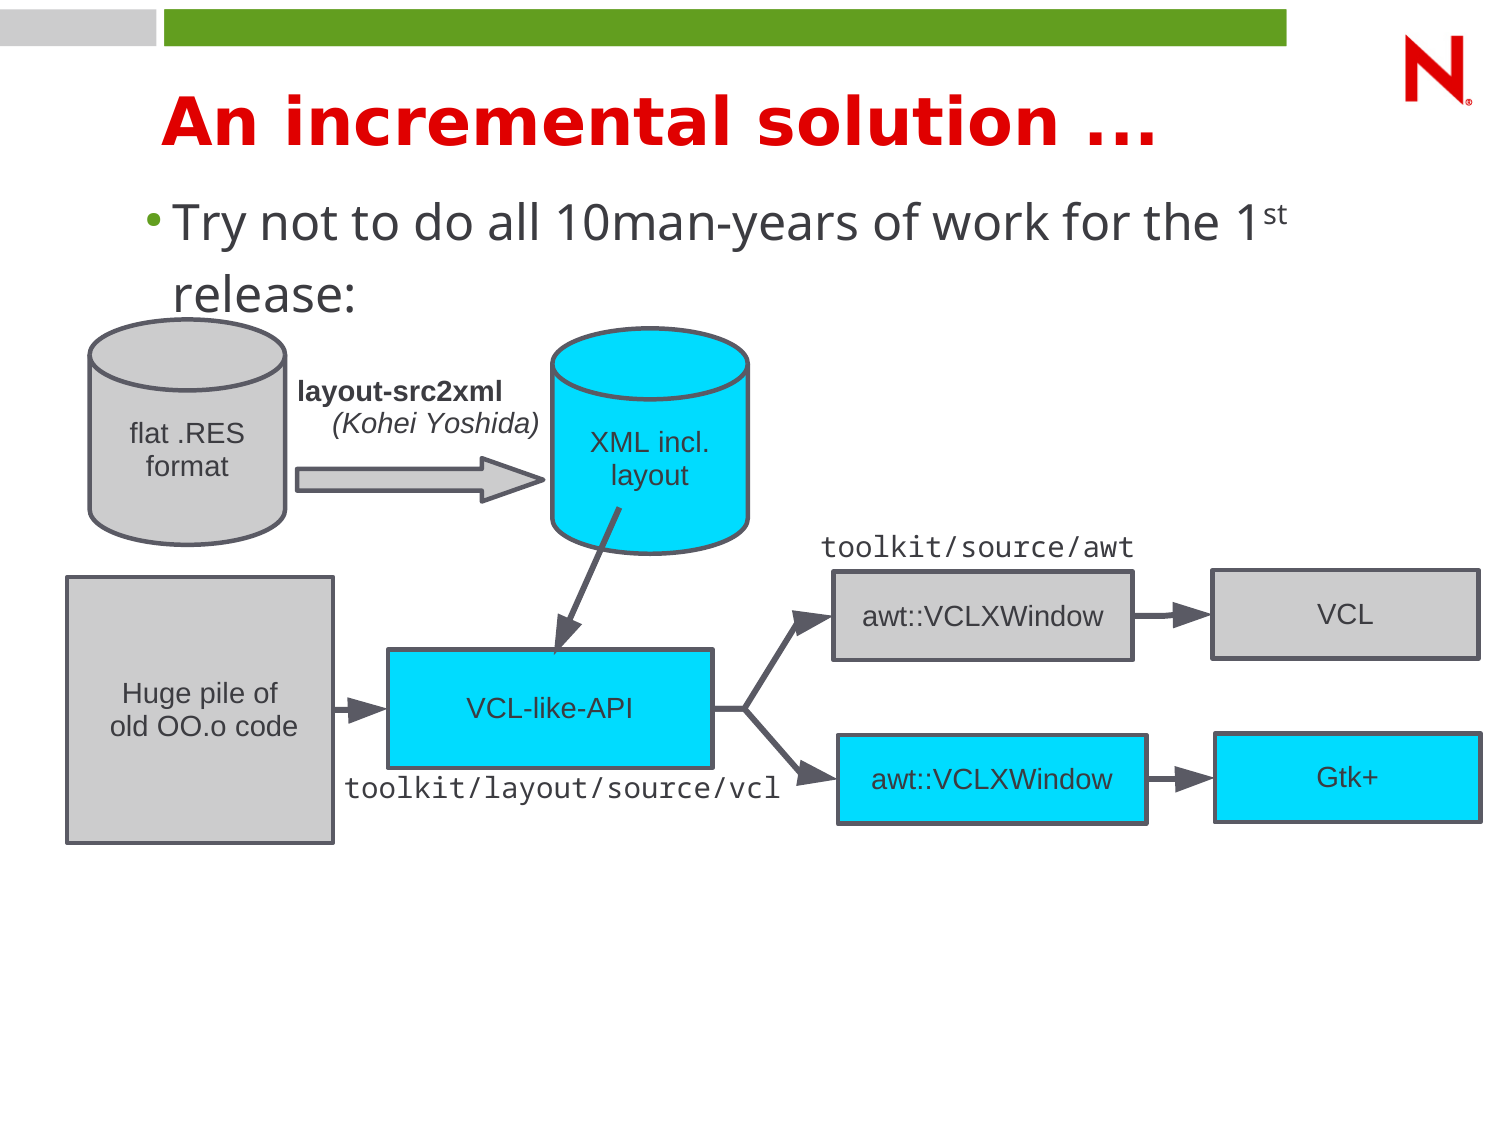

# An incremental solution ...
Try not to do all 10man-years of work for the 1st release:
flat .RES
format
XML incl.
layout
layout-src2xml
(Kohei Yoshida)
toolkit/source/awt
VCL
awt::VCLXWindow
Huge pile of
 old OO.o code
VCL-like-API
Gtk+
awt::VCLXWindow
toolkit/layout/source/vcl